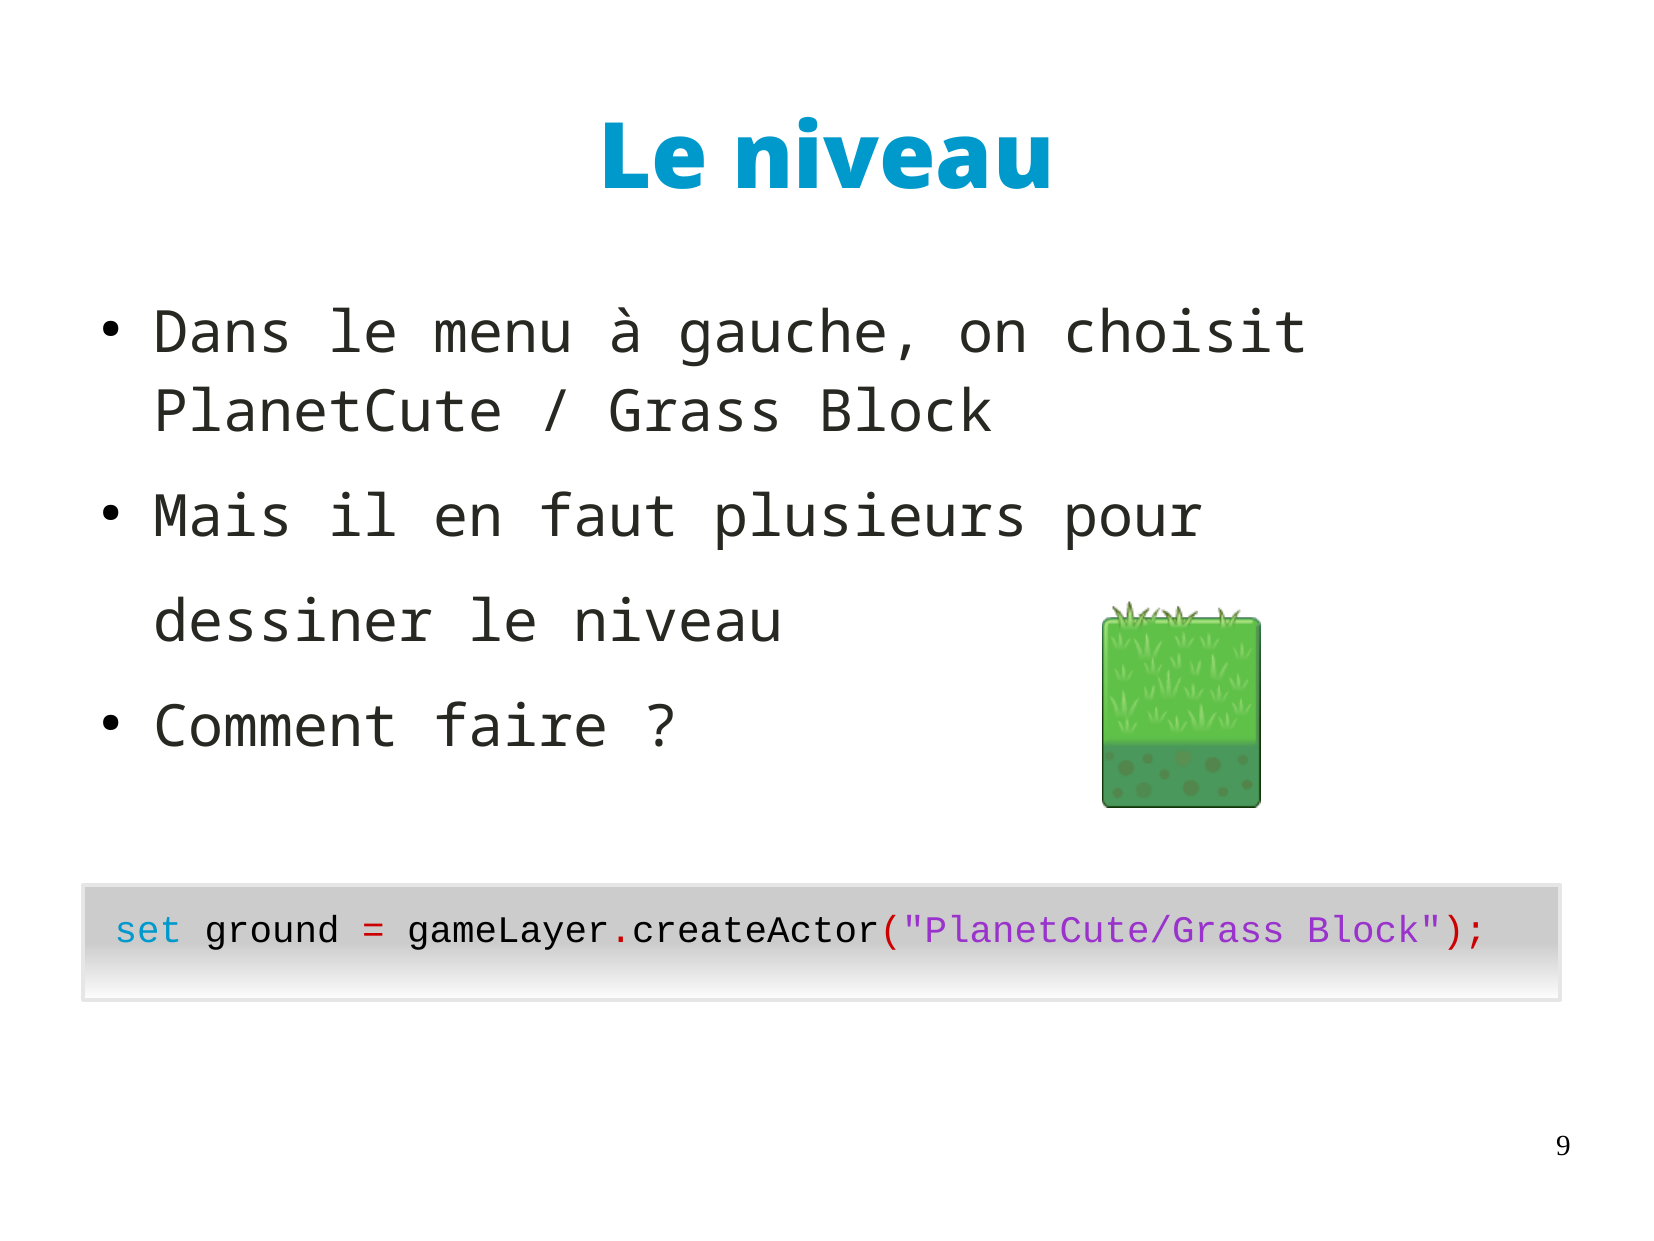

# Le niveau
Dans le menu à gauche, on choisit PlanetCute / Grass Block
Mais il en faut plusieurs pour
dessiner le niveau
Comment faire ?
set ground = gameLayer.createActor("PlanetCute/Grass Block");
9